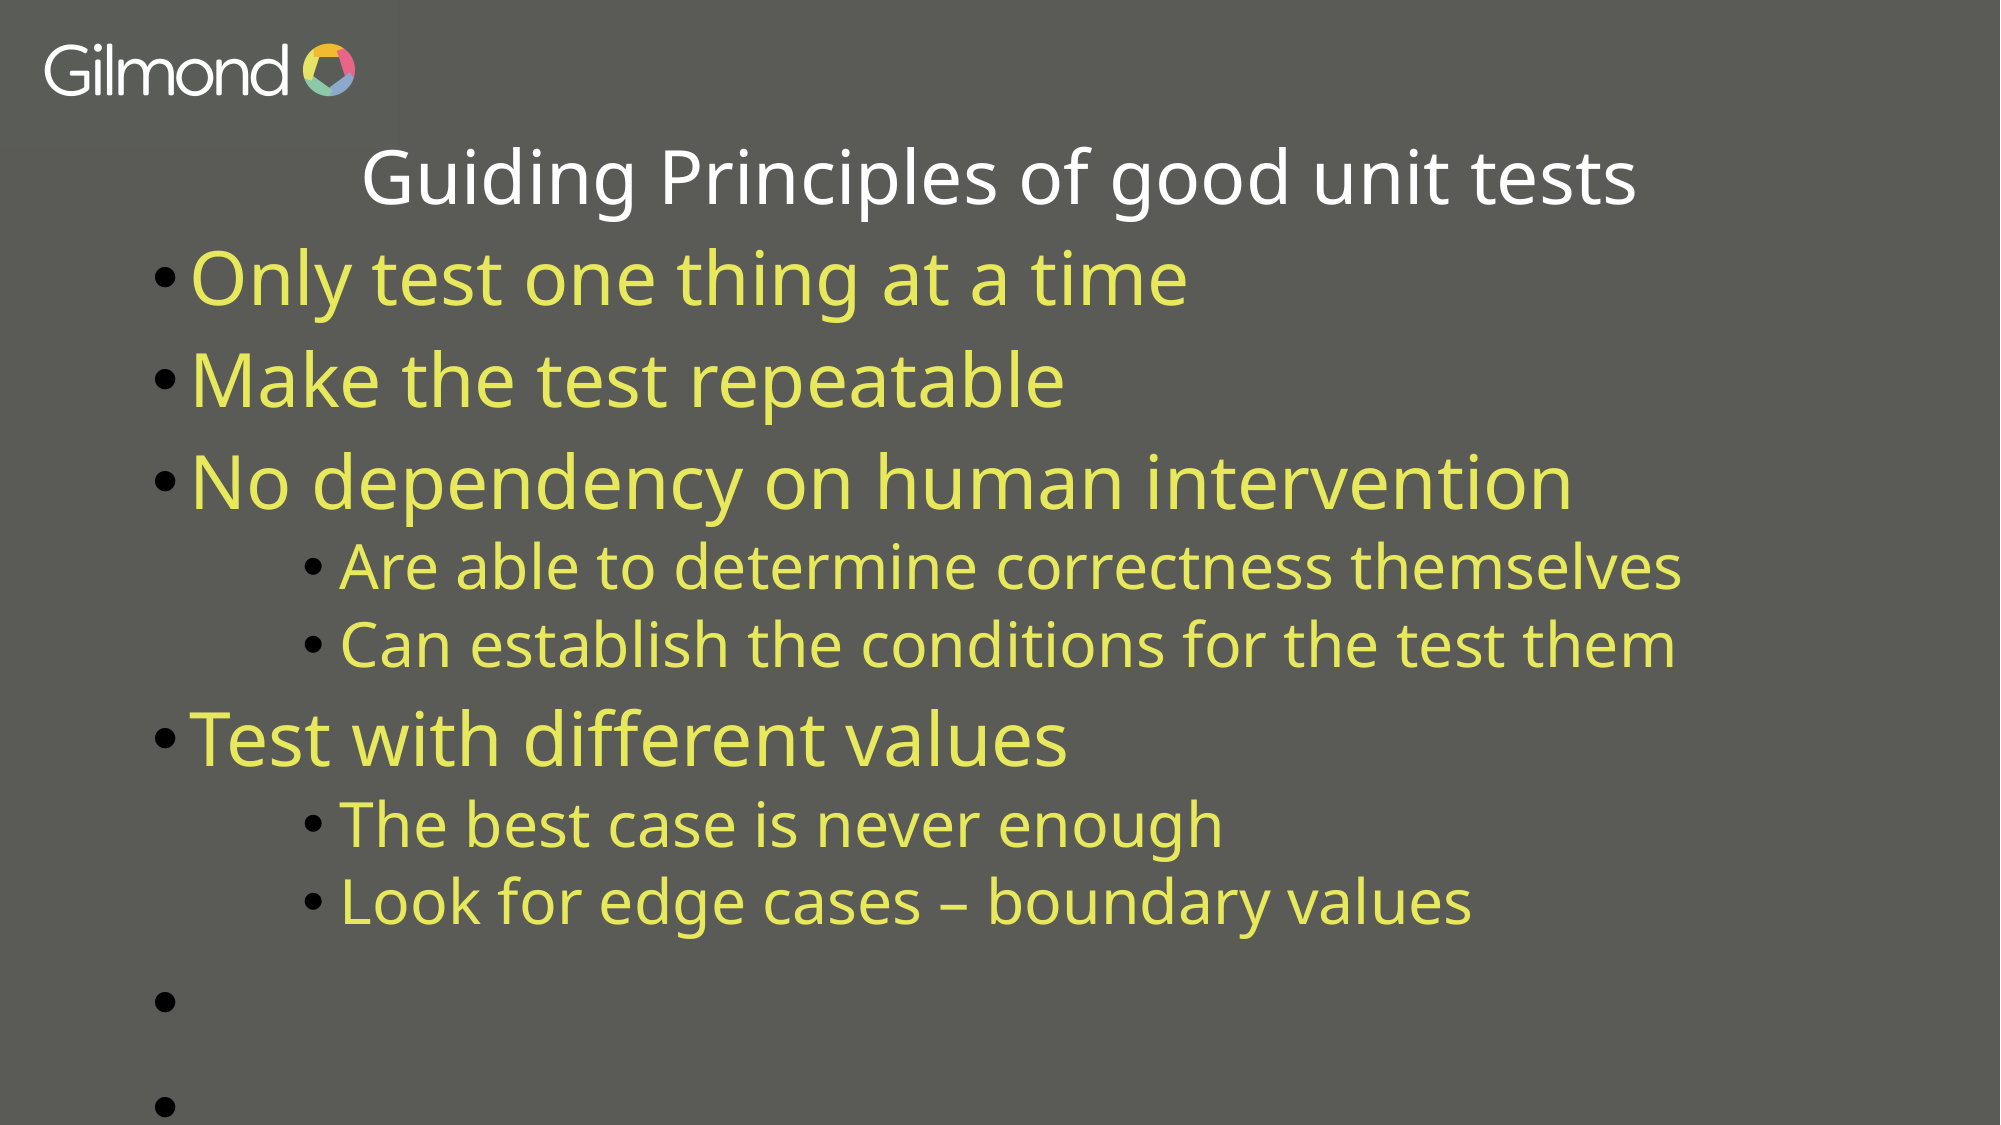

# Guiding Principles of good unit tests
Only test one thing at a time
Make the test repeatable
No dependency on human intervention
Are able to determine correctness themselves
Can establish the conditions for the test them
Test with different values
The best case is never enough
Look for edge cases – boundary values